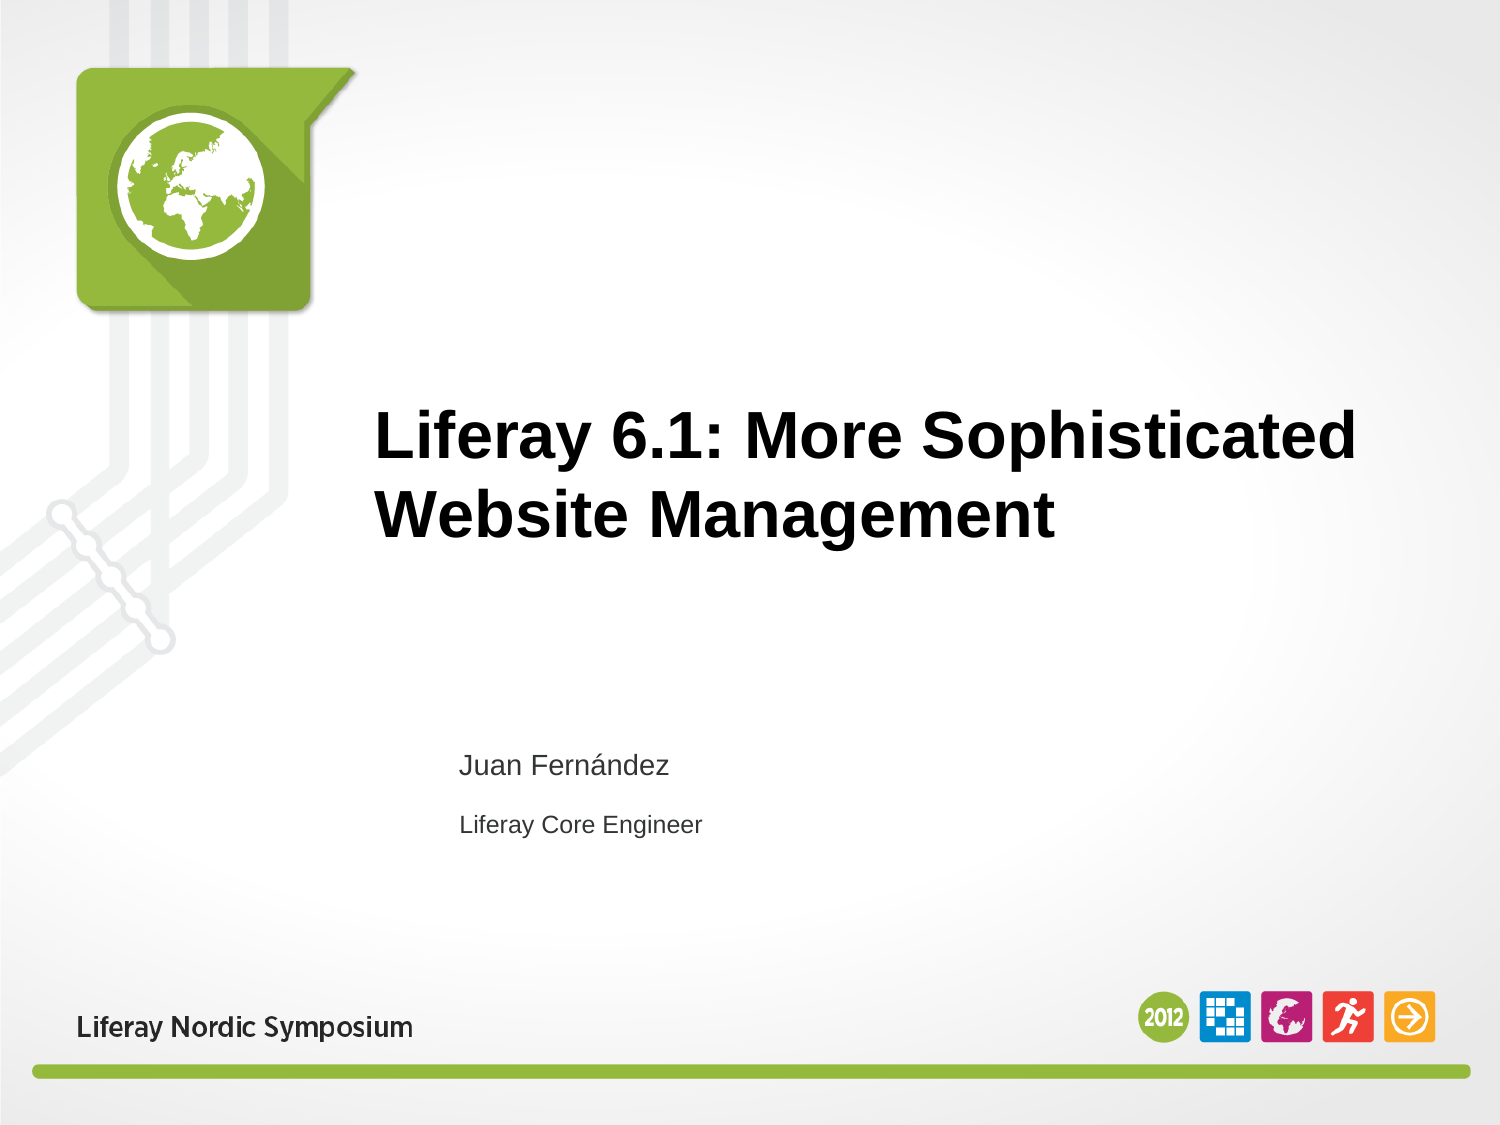

# Liferay 6.1: More Sophisticated Website Management
Juan Fernández
Liferay Core Engineer